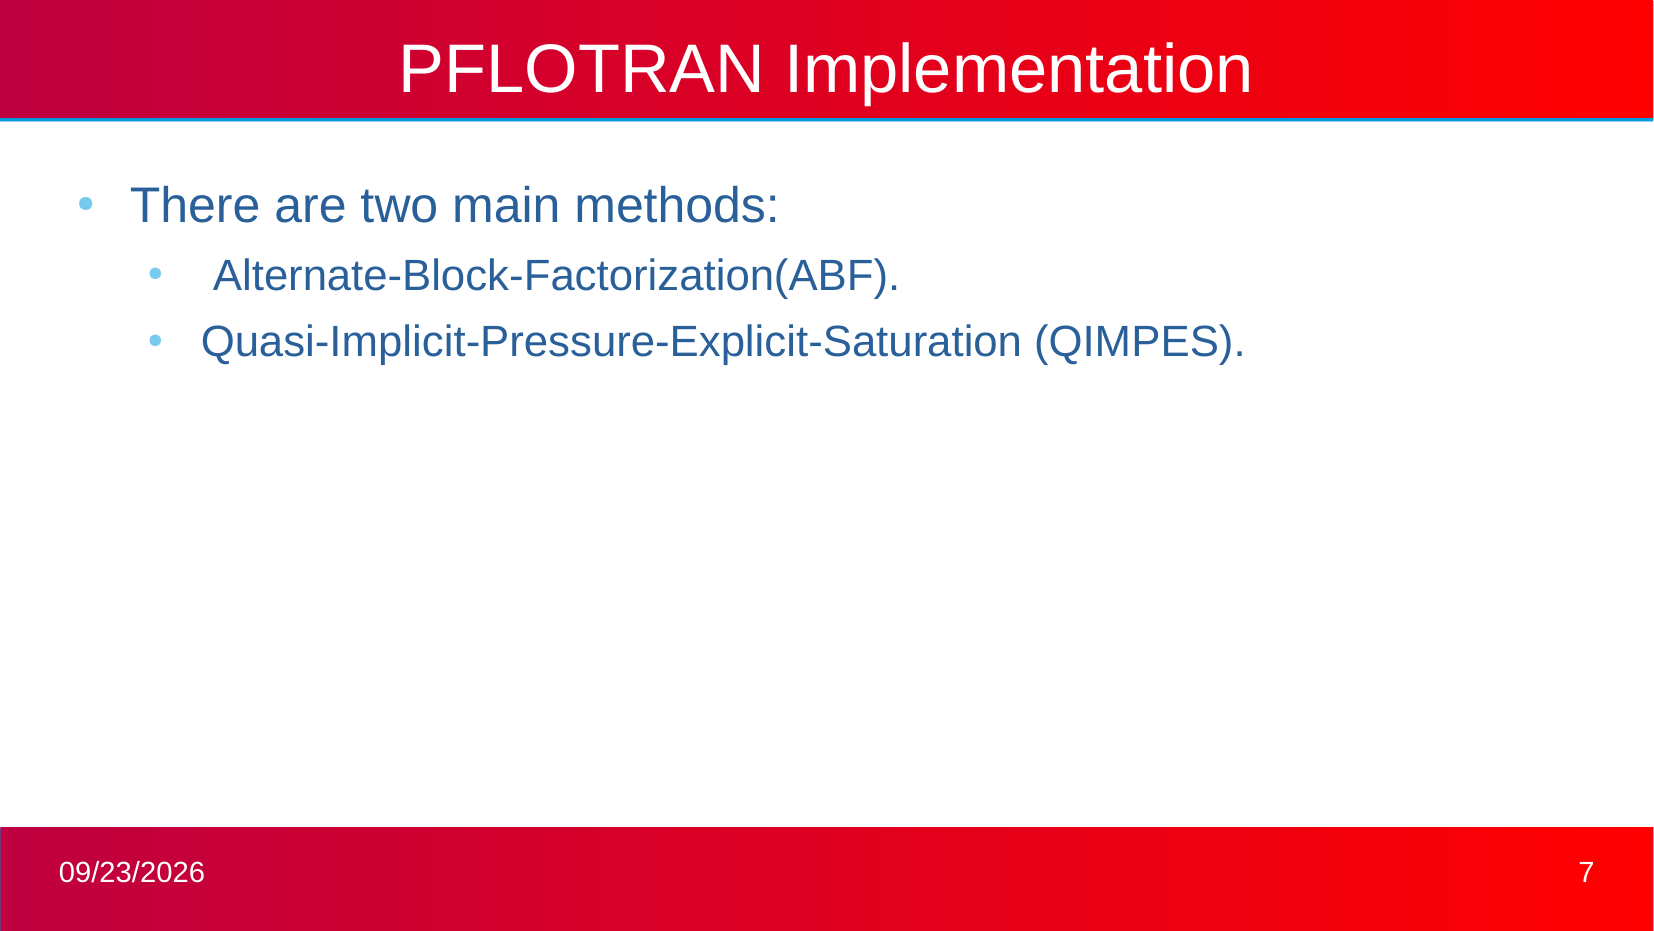

# PFLOTRAN Implementation
There are two main methods:
 Alternate-Block-Factorization(ABF).
Quasi-Implicit-Pressure-Explicit-Saturation (QIMPES).
7